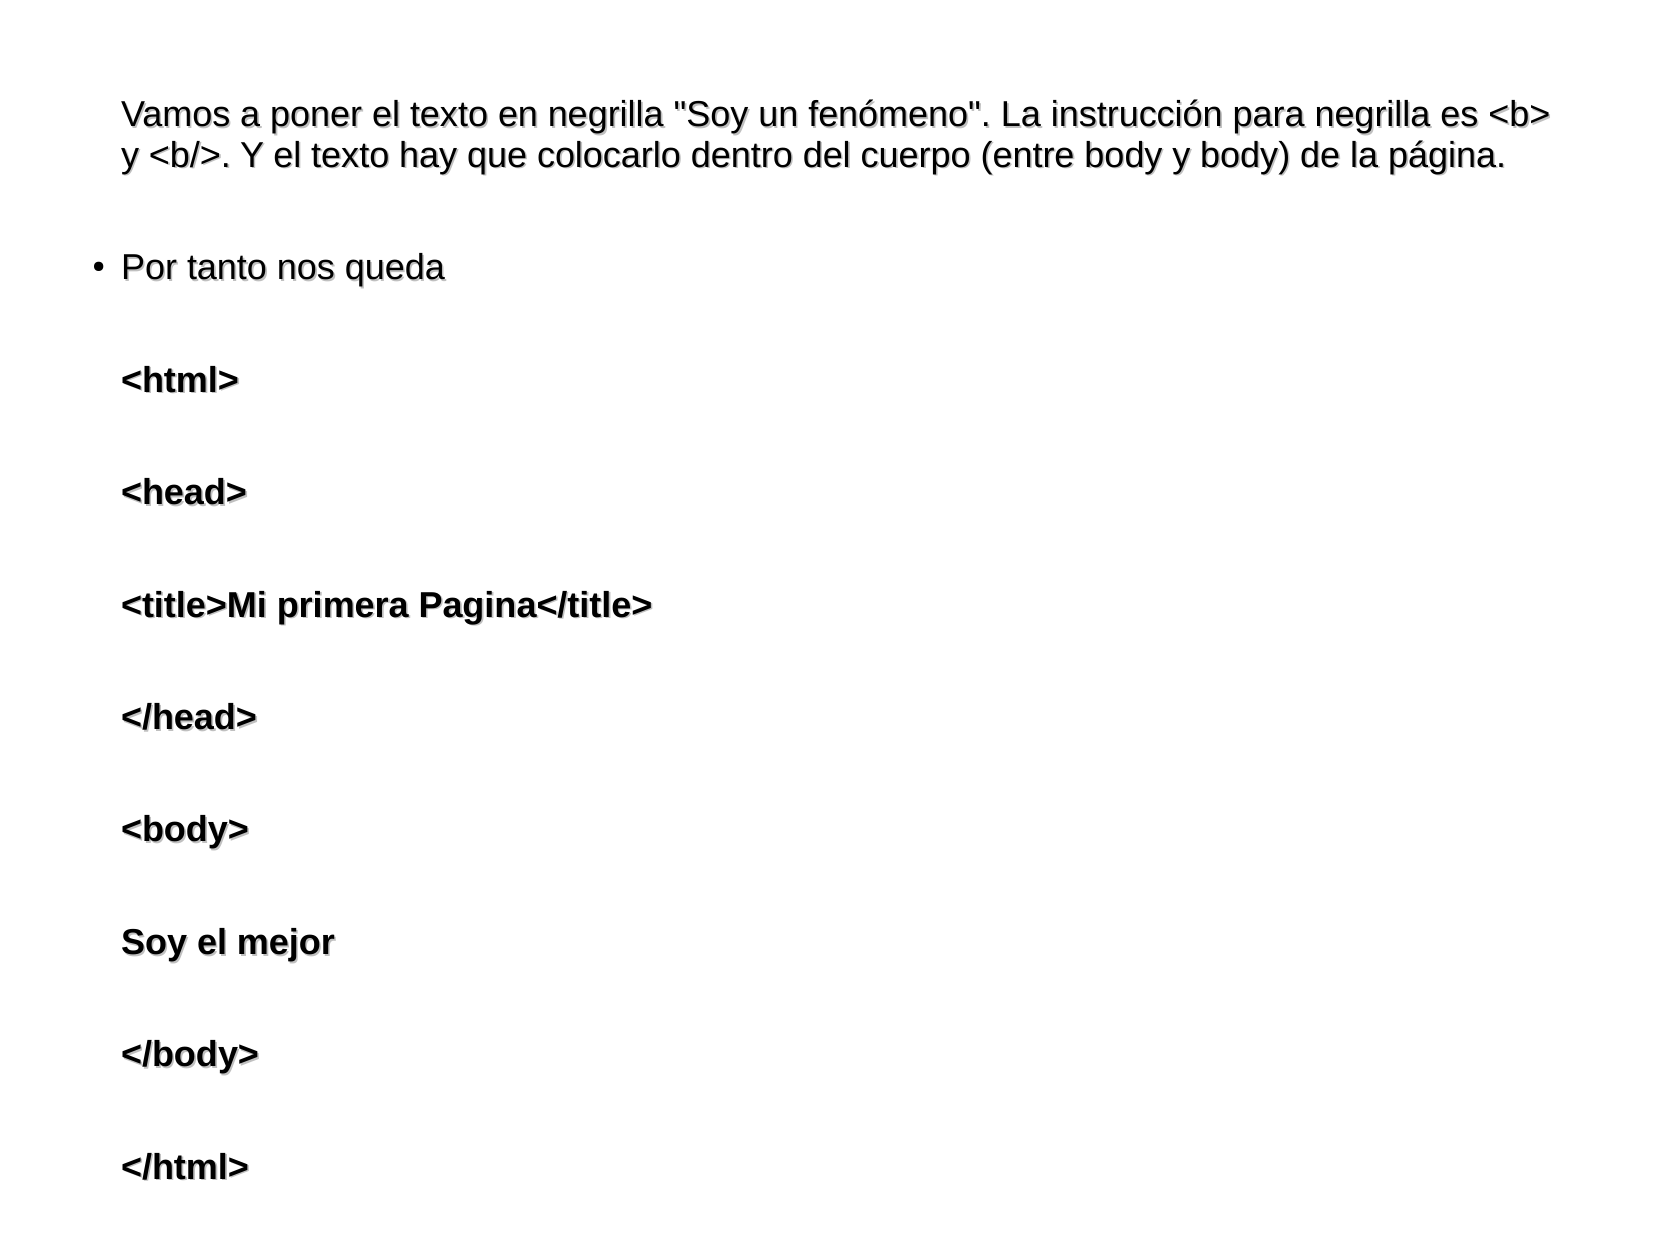

# Vamos a poner el texto en negrilla "Soy un fenómeno". La instrucción para negrilla es <b> y <b/>. Y el texto hay que colocarlo dentro del cuerpo (entre body y body) de la página.
Por tanto nos queda
<html>
<head>
<title>Mi primera Pagina</title>
</head>
<body>
Soy el mejor
</body>
</html>